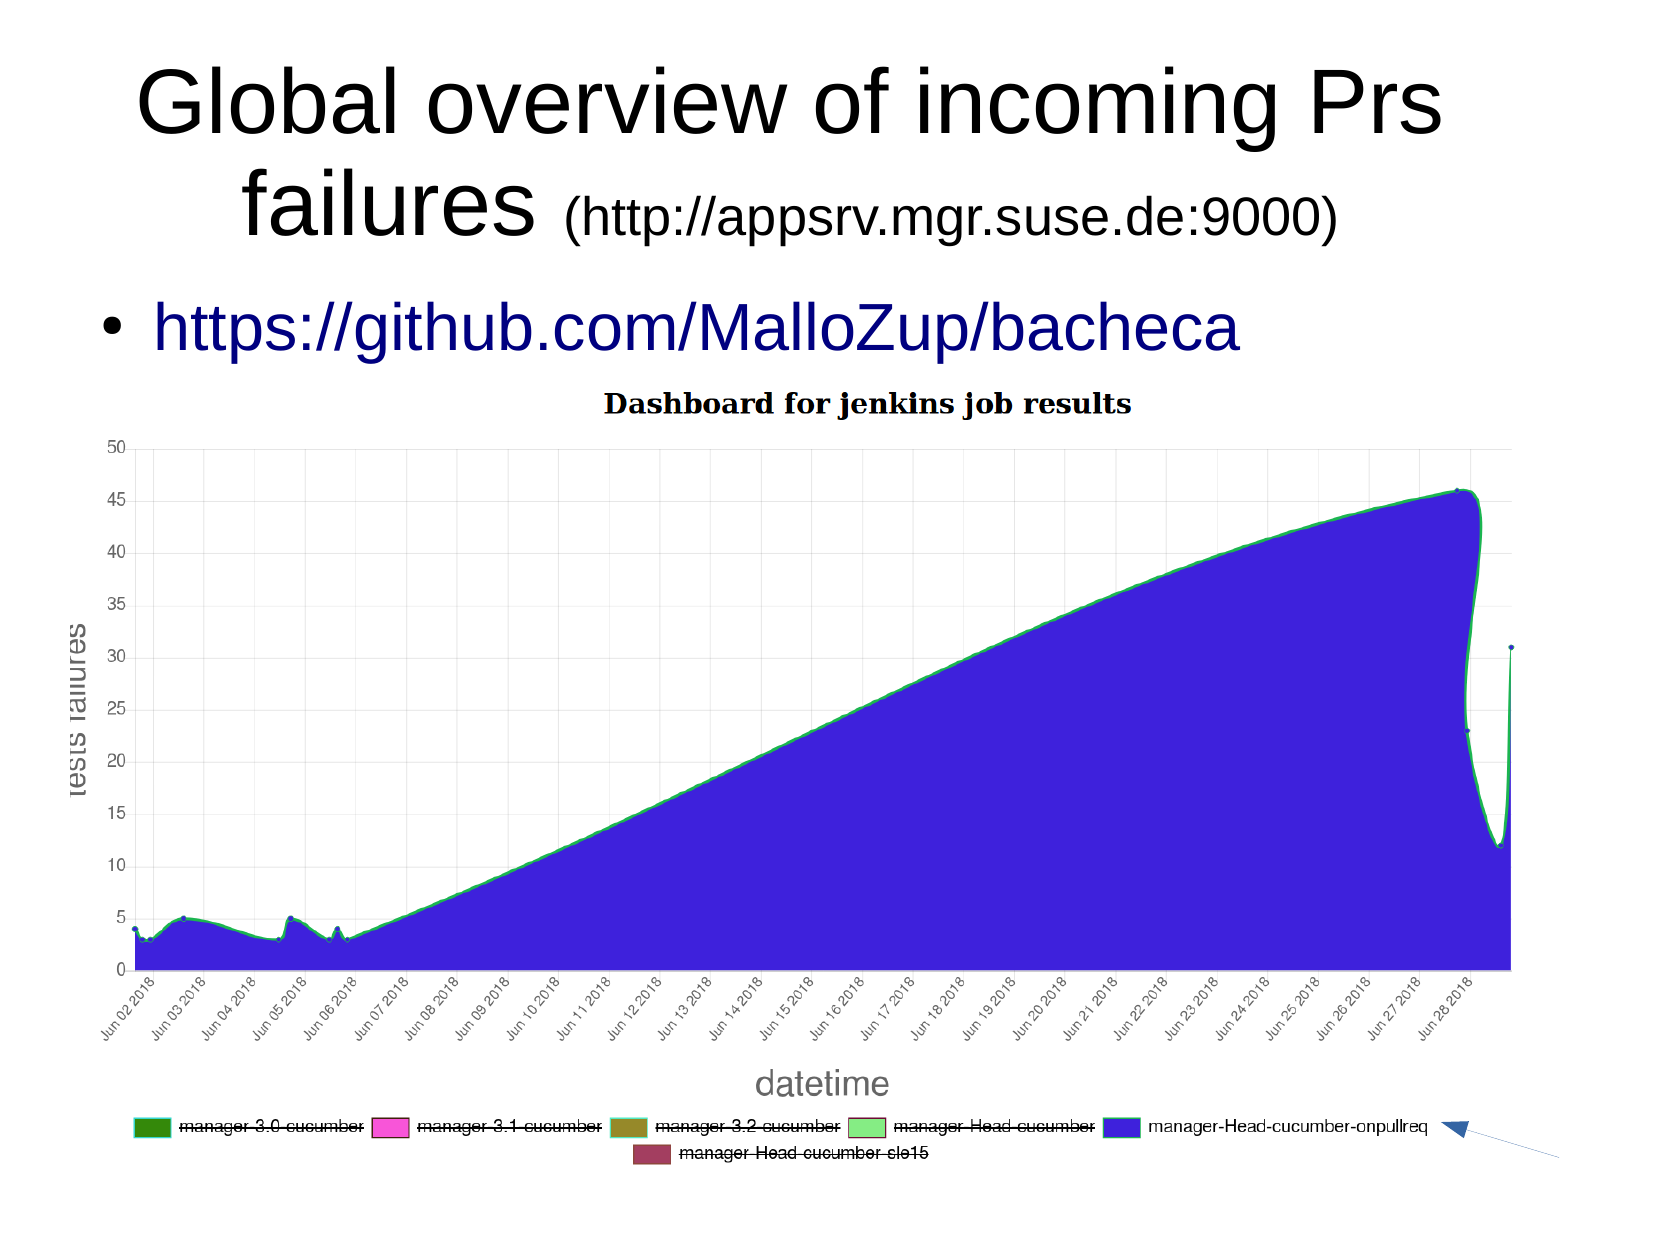

# Global overview of incoming Prs failures (http://appsrv.mgr.suse.de:9000)
https://github.com/MalloZup/bacheca